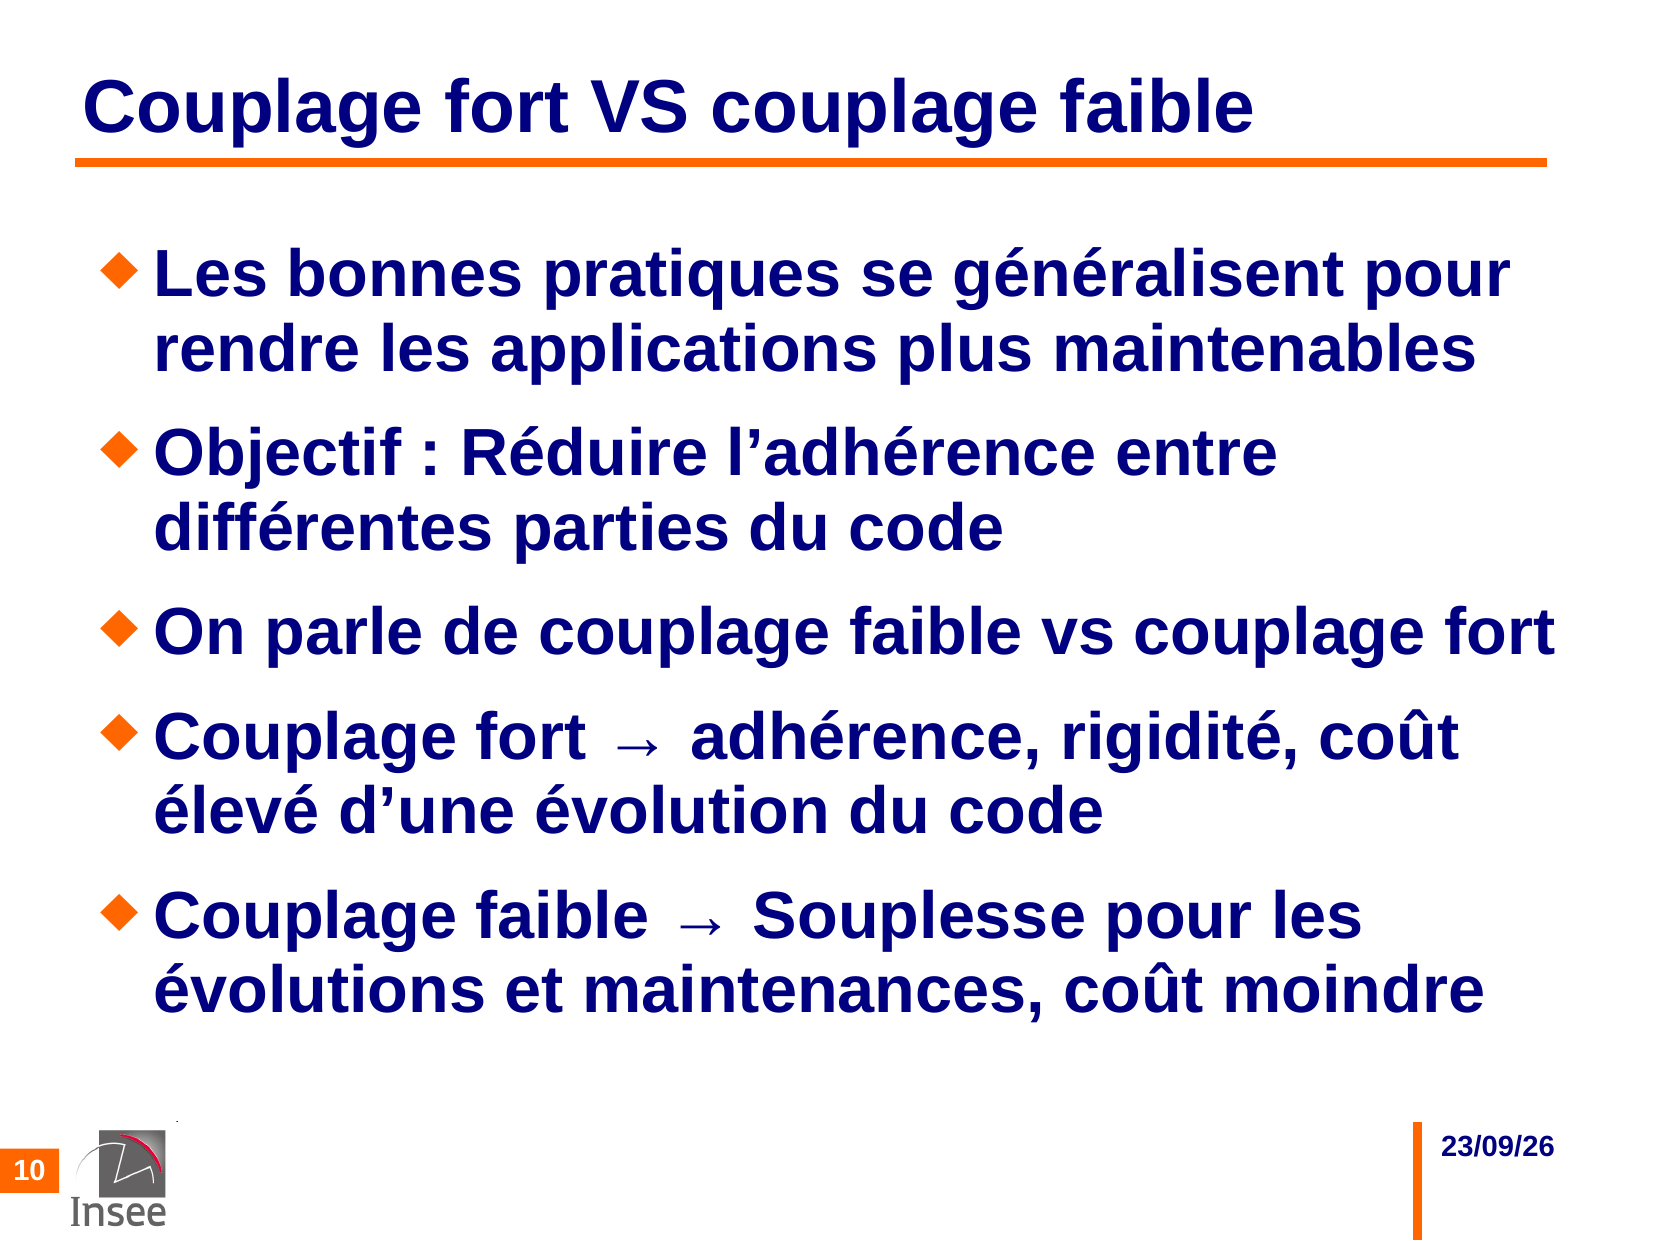

# Couplage fort VS couplage faible
Les bonnes pratiques se généralisent pour rendre les applications plus maintenables
Objectif : Réduire l’adhérence entre différentes parties du code
On parle de couplage faible vs couplage fort
Couplage fort → adhérence, rigidité, coût élevé d’une évolution du code
Couplage faible → Souplesse pour les évolutions et maintenances, coût moindre
10